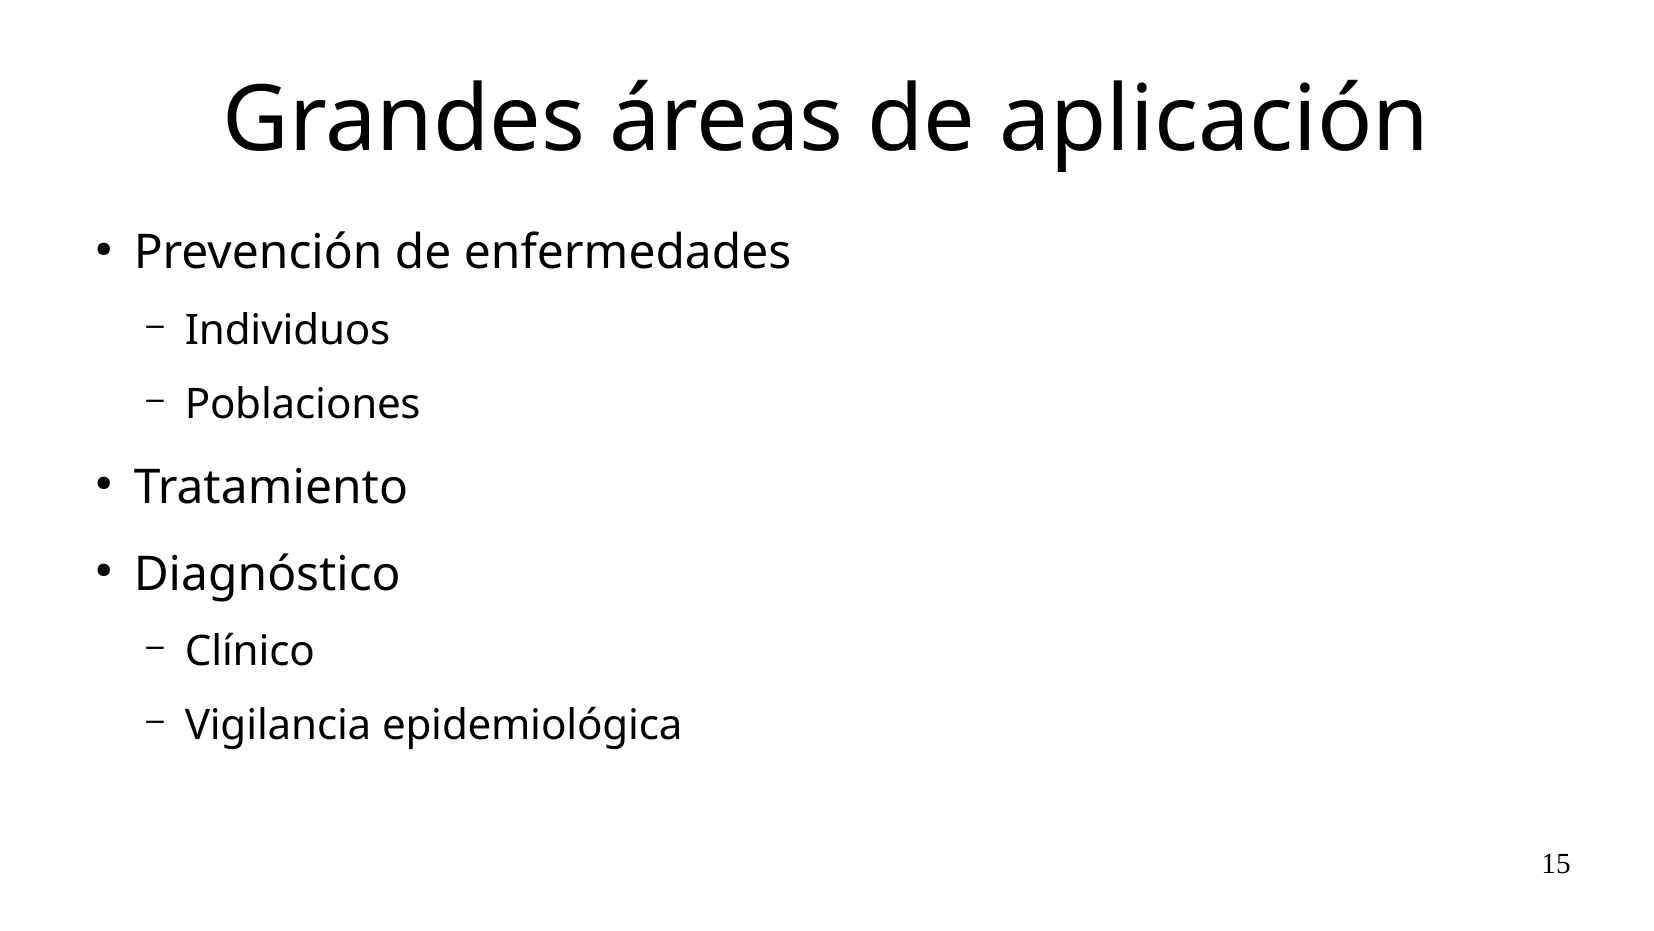

# Grandes áreas de aplicación
Prevención de enfermedades
Individuos
Poblaciones
Tratamiento
Diagnóstico
Clínico
Vigilancia epidemiológica
15